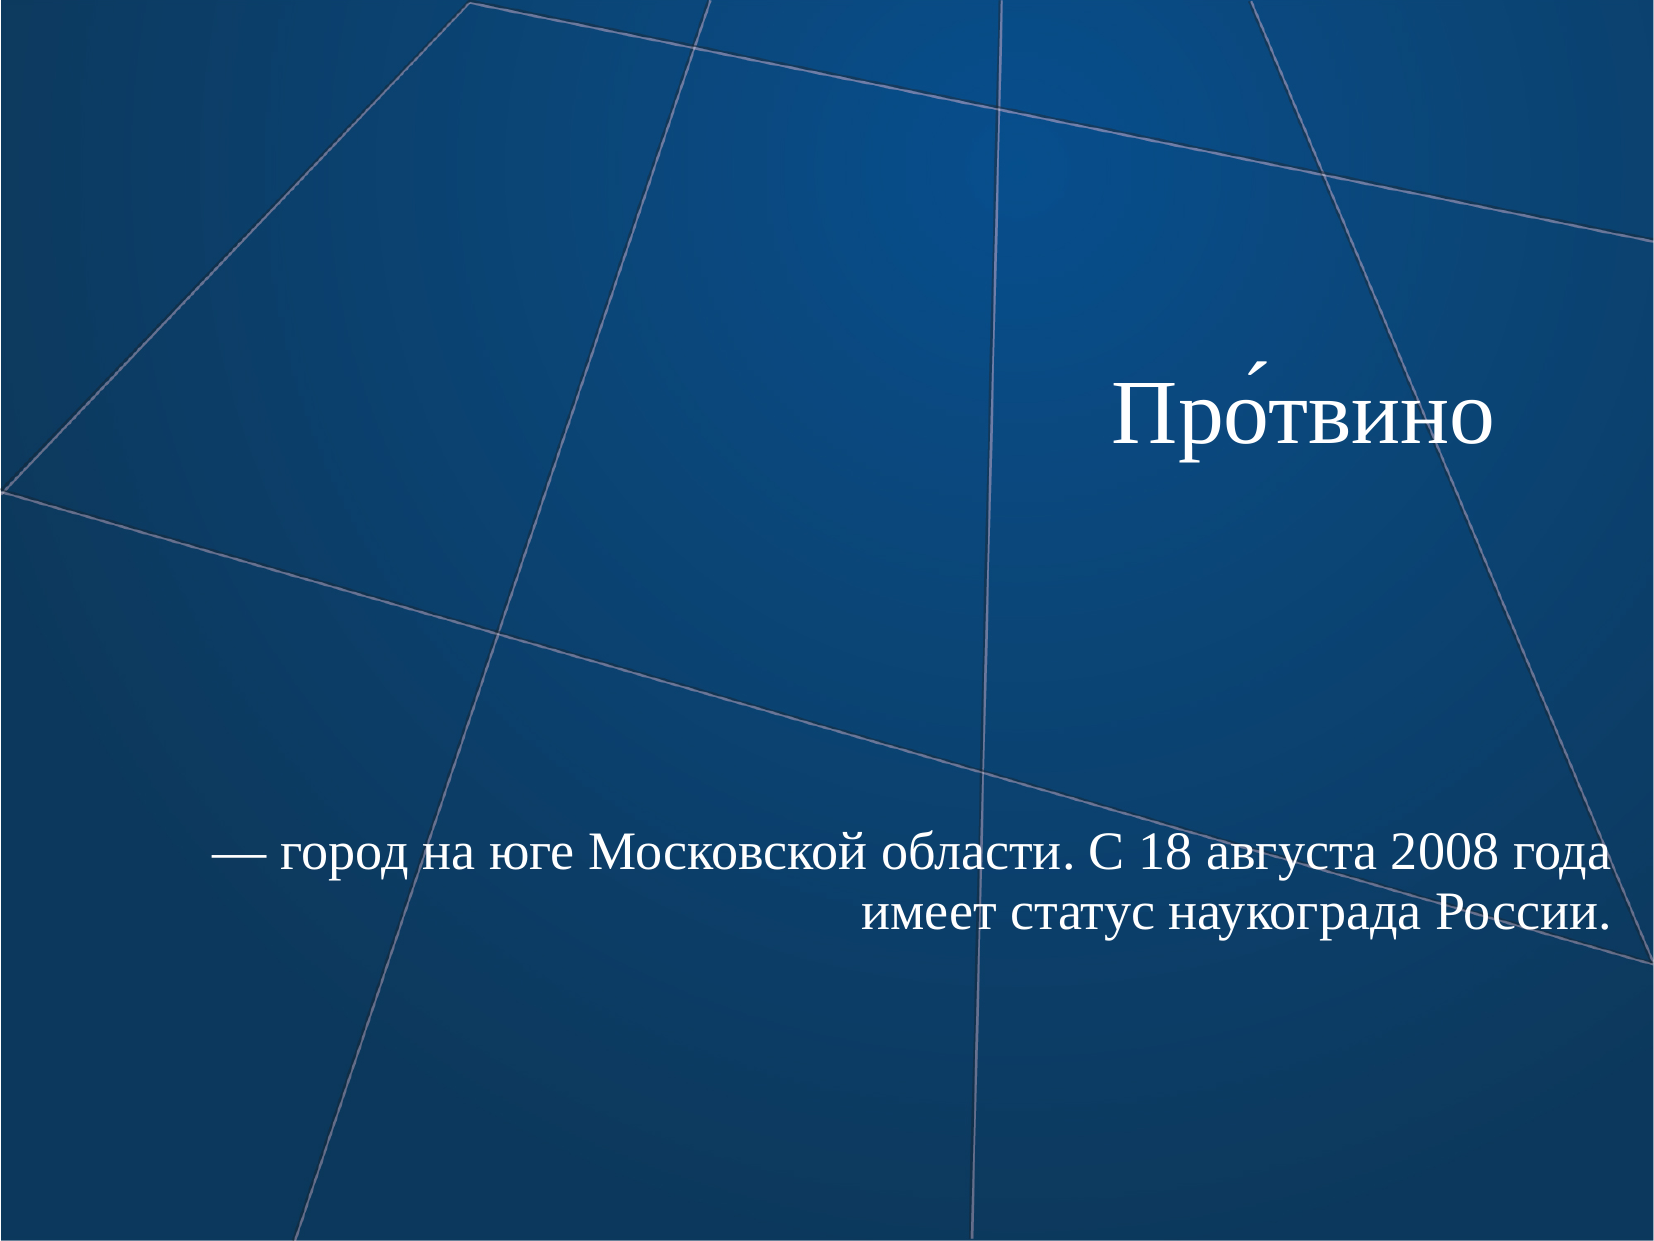

# Про́твино
 — город на юге Московской области. С 18 августа 2008 года имеет статус наукограда России.